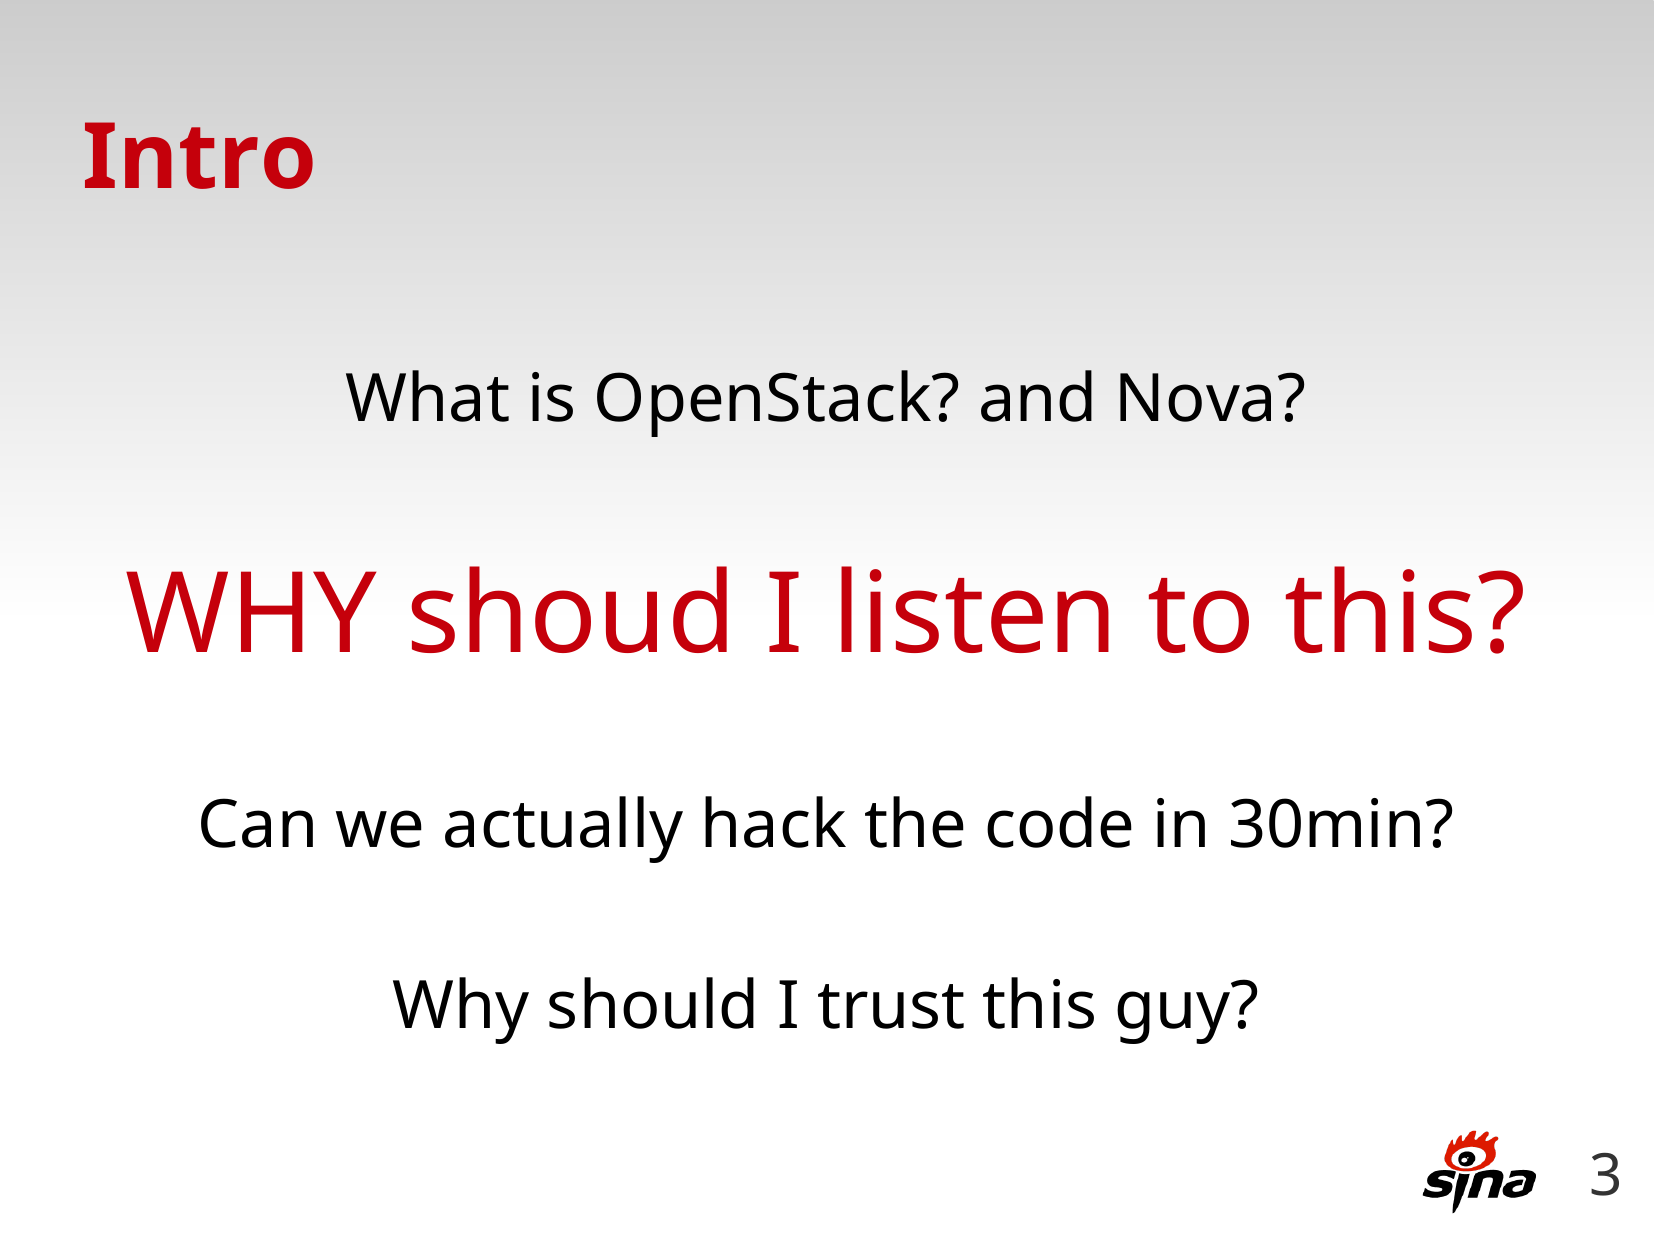

# Intro
What is OpenStack? and Nova?
WHY shoud I listen to this?
Can we actually hack the code in 30min?
Why should I trust this guy?
3